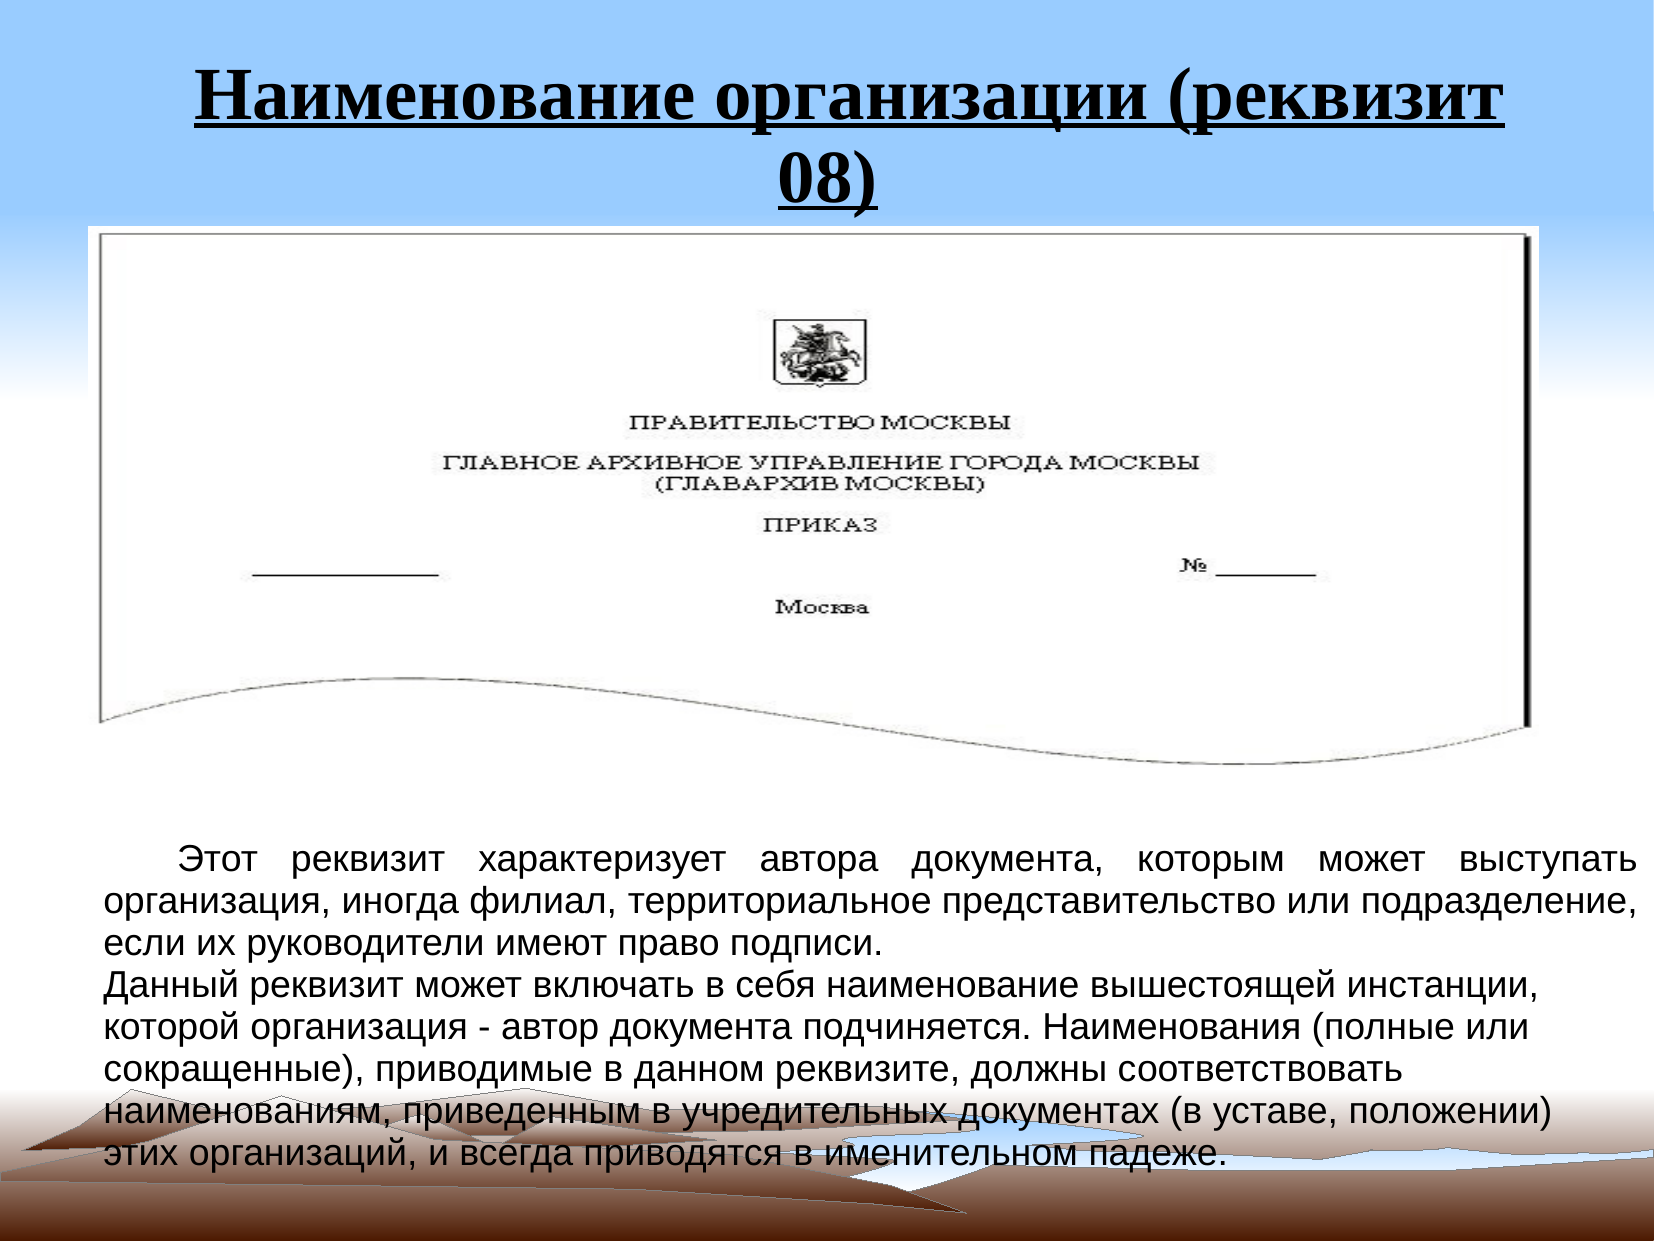

# Наименование организации (реквизит 08)
	Этот реквизит характеризует автора документа, которым может выступать организация, иногда филиал, территориальное представительство или подразделение, если их руководители имеют право подписи.
Данный реквизит может включать в себя наименование вышестоящей инстанции, которой организация - автор документа подчиняется. Наименования (полные или сокращенные), приводимые в данном реквизите, должны соответствовать наименованиям, приведенным в учредительных документах (в уставе, положении) этих организаций, и всегда приводятся в именительном падеже.